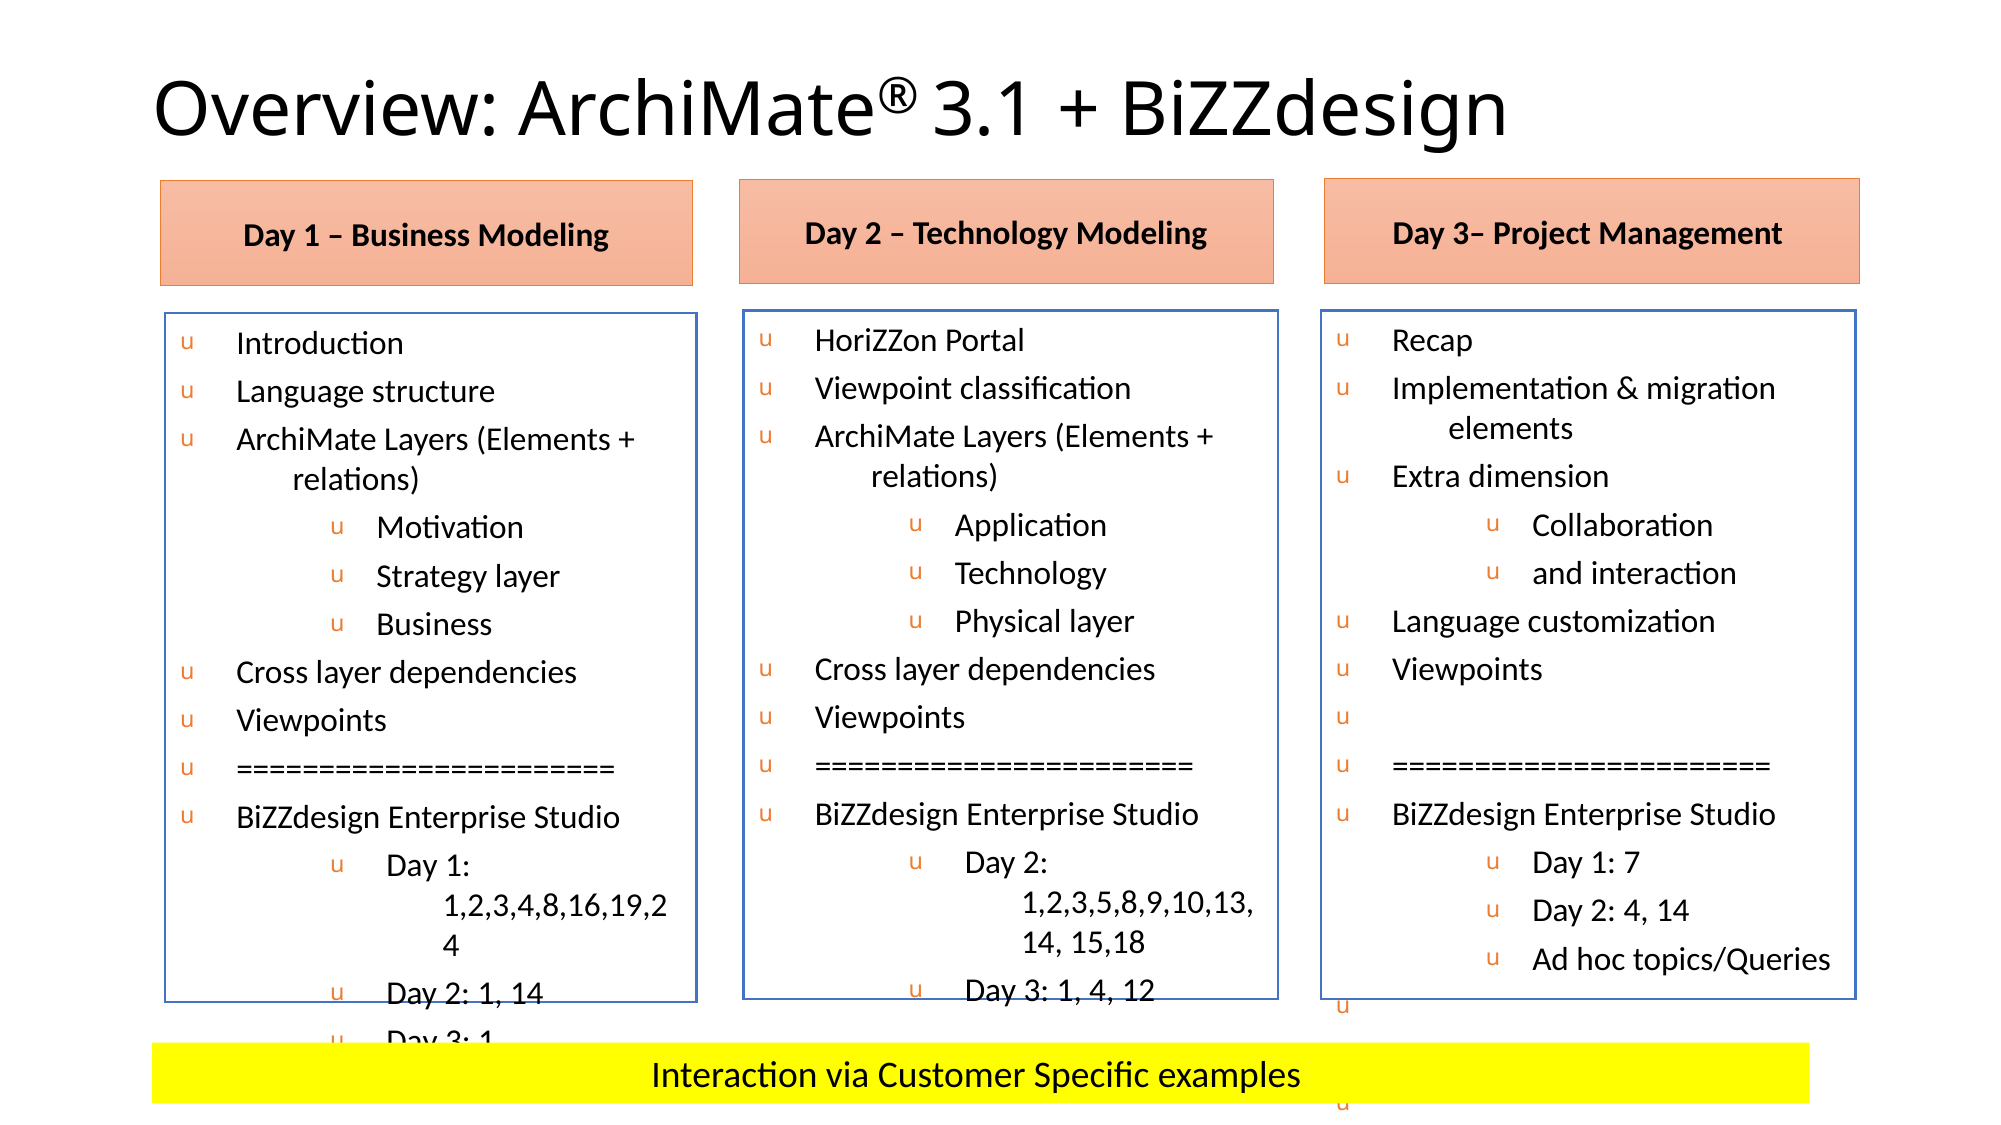

# Overview: ArchiMate® 3.1 + BiZZdesign
Day 3– Project Management
Day 2 – Technology Modeling
Day 1 – Business Modeling
HoriZZon Portal
Viewpoint classification
ArchiMate Layers (Elements + relations)
Application
Technology
Physical layer
Cross layer dependencies
Viewpoints
=======================
BiZZdesign Enterprise Studio
Day 2: 1,2,3,5,8,9,10,13, 14, 15,18
Day 3: 1, 4, 12
Recap
Implementation & migration elements
Extra dimension
Collaboration
and interaction
Language customization
Viewpoints
=======================
BiZZdesign Enterprise Studio
Day 1: 7
Day 2: 4, 14
Ad hoc topics/Queries
BiZZdesign HoriZZon
Introduction
Language structure
ArchiMate Layers (Elements + relations)
Motivation
Strategy layer
Business
Cross layer dependencies
Viewpoints
=======================
BiZZdesign Enterprise Studio
Day 1: 1,2,3,4,8,16,19,24
Day 2: 1, 14
Day 3: 1
1
Interaction via Customer Specific examples